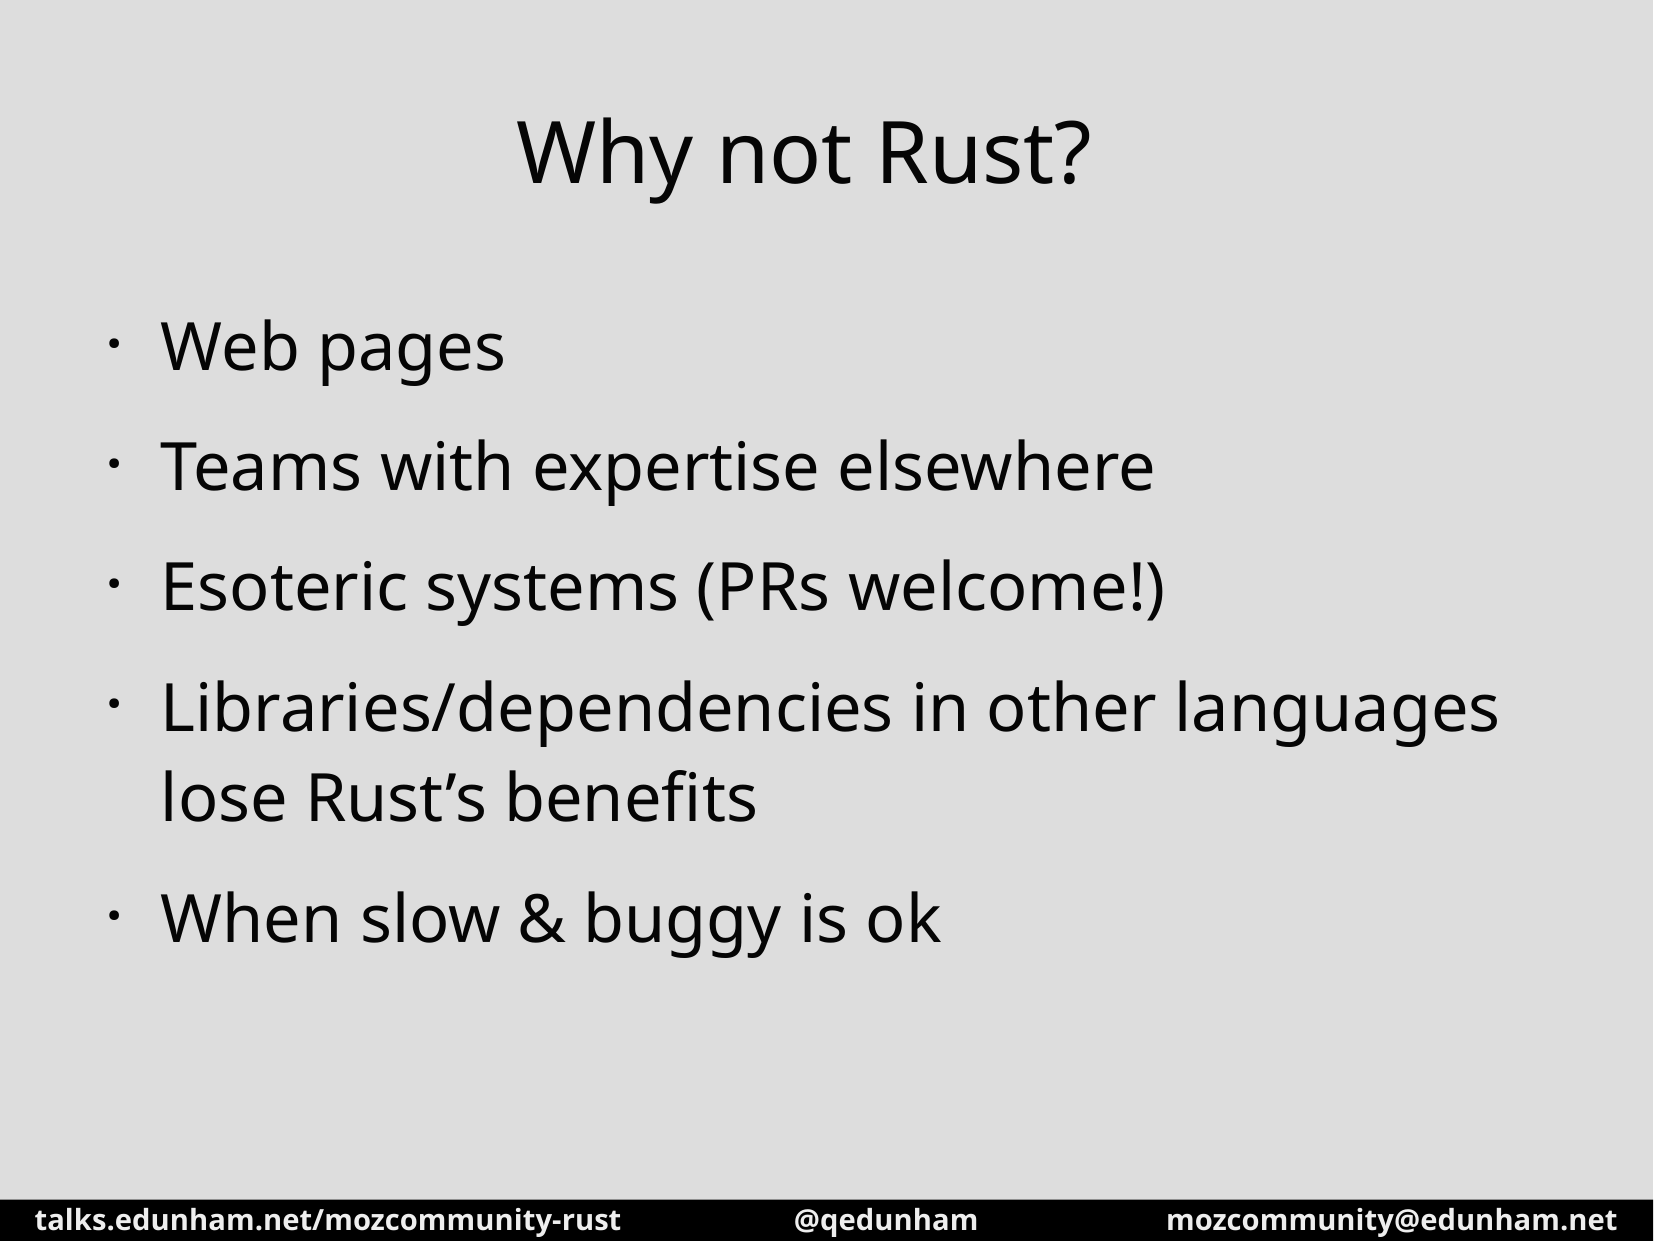

# Why not Rust?
Web pages
Teams with expertise elsewhere
Esoteric systems (PRs welcome!)
Libraries/dependencies in other languages lose Rust’s benefits
When slow & buggy is ok